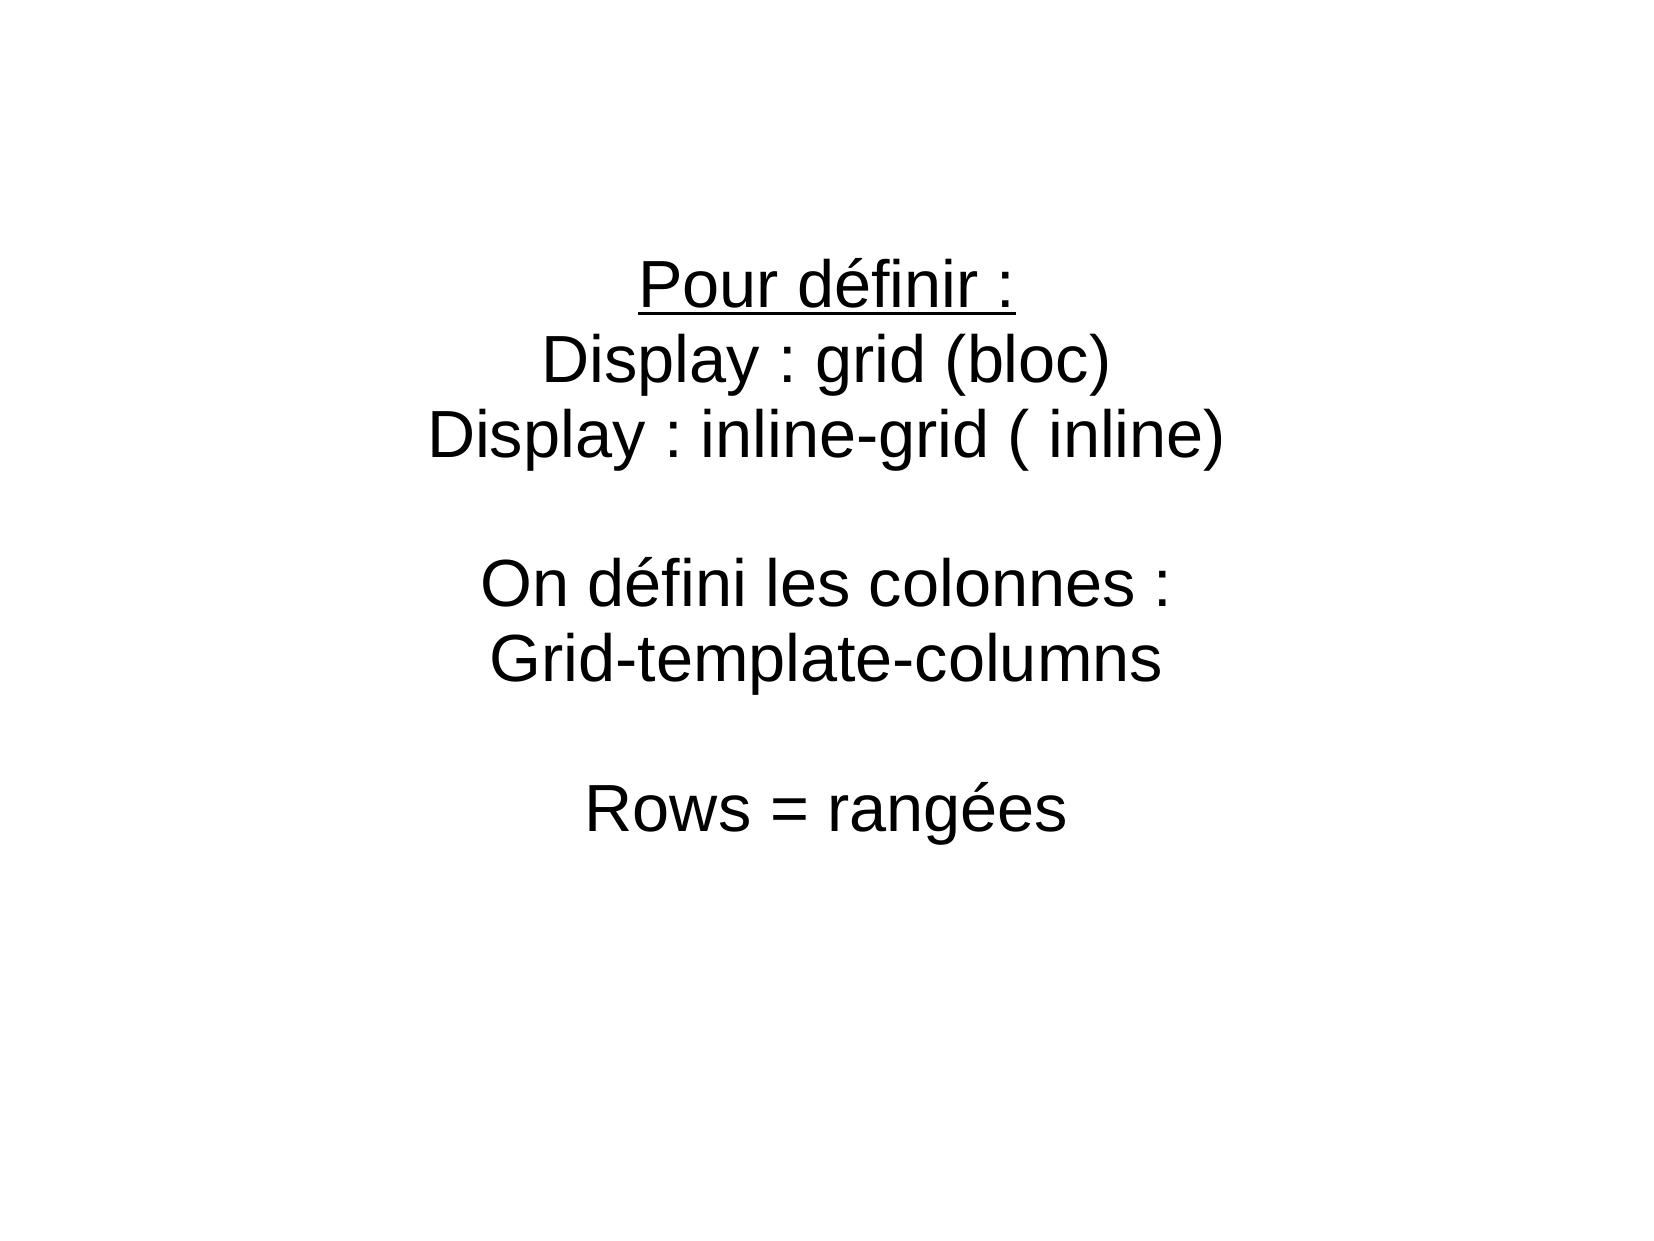

# Pour définir :
Display : grid (bloc)
Display : inline-grid ( inline)
On défini les colonnes :
Grid-template-columns
Rows = rangées